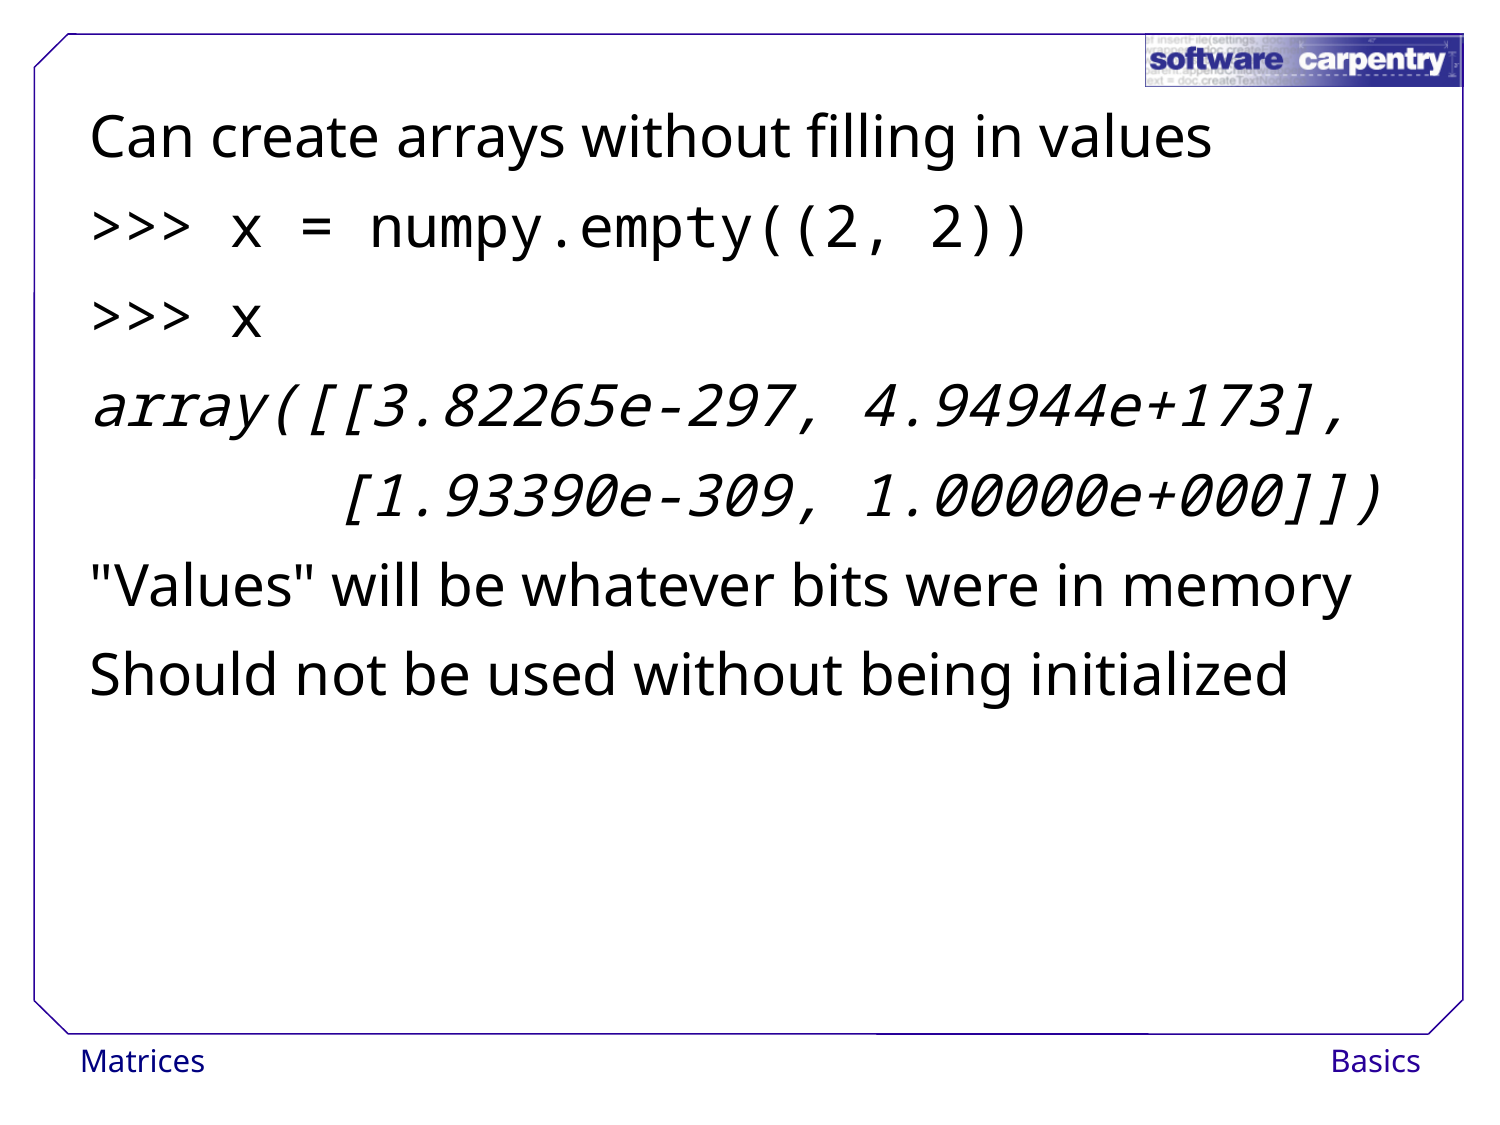

# Can create arrays without filling in values
>>> x = numpy.empty((2, 2))
>>> x
array([[3.82265e-297, 4.94944e+173],
 [1.93390e-309, 1.00000e+000]])
"Values" will be whatever bits were in memory
Should not be used without being initialized